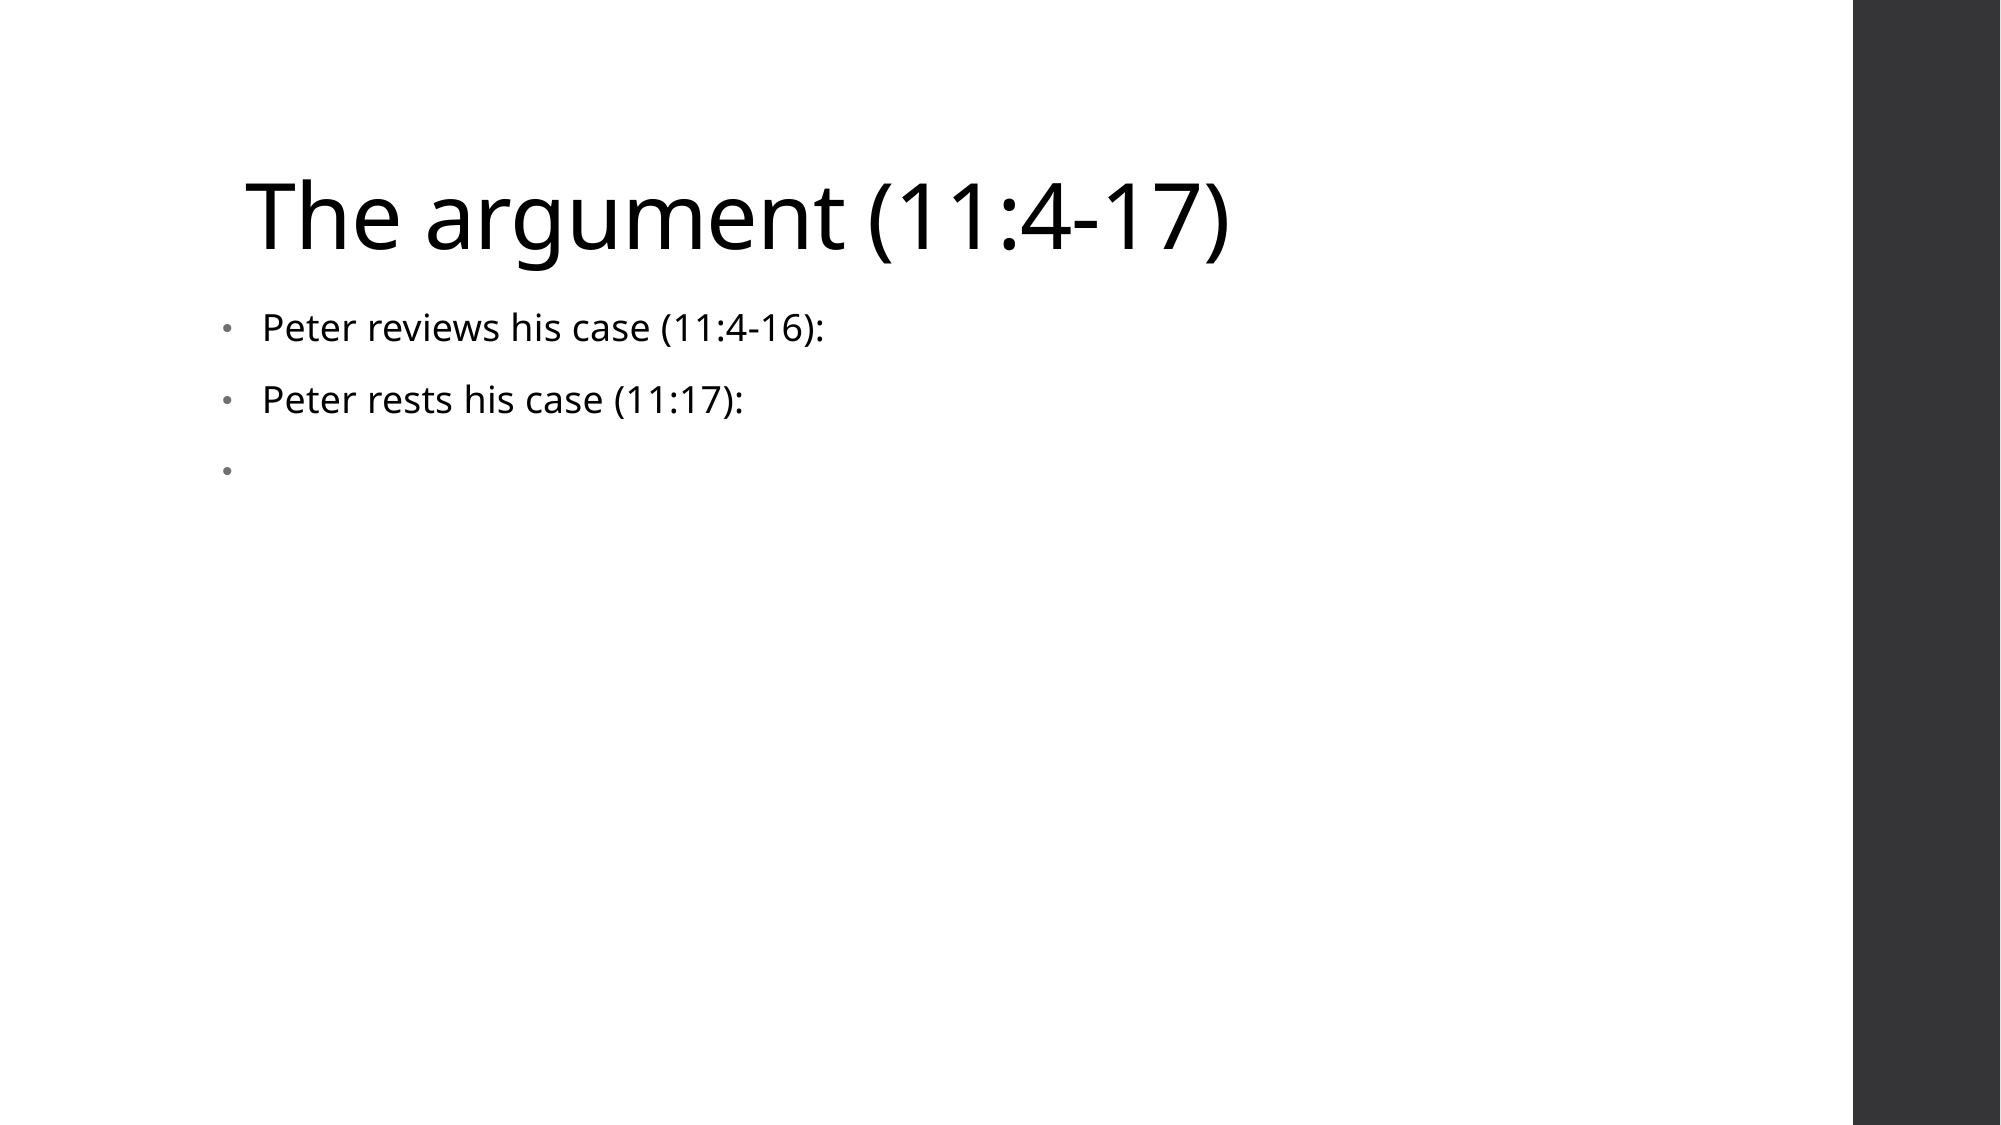

# The argument (11:4-17)
 Peter reviews his case (11:4-16):
 Peter rests his case (11:17):